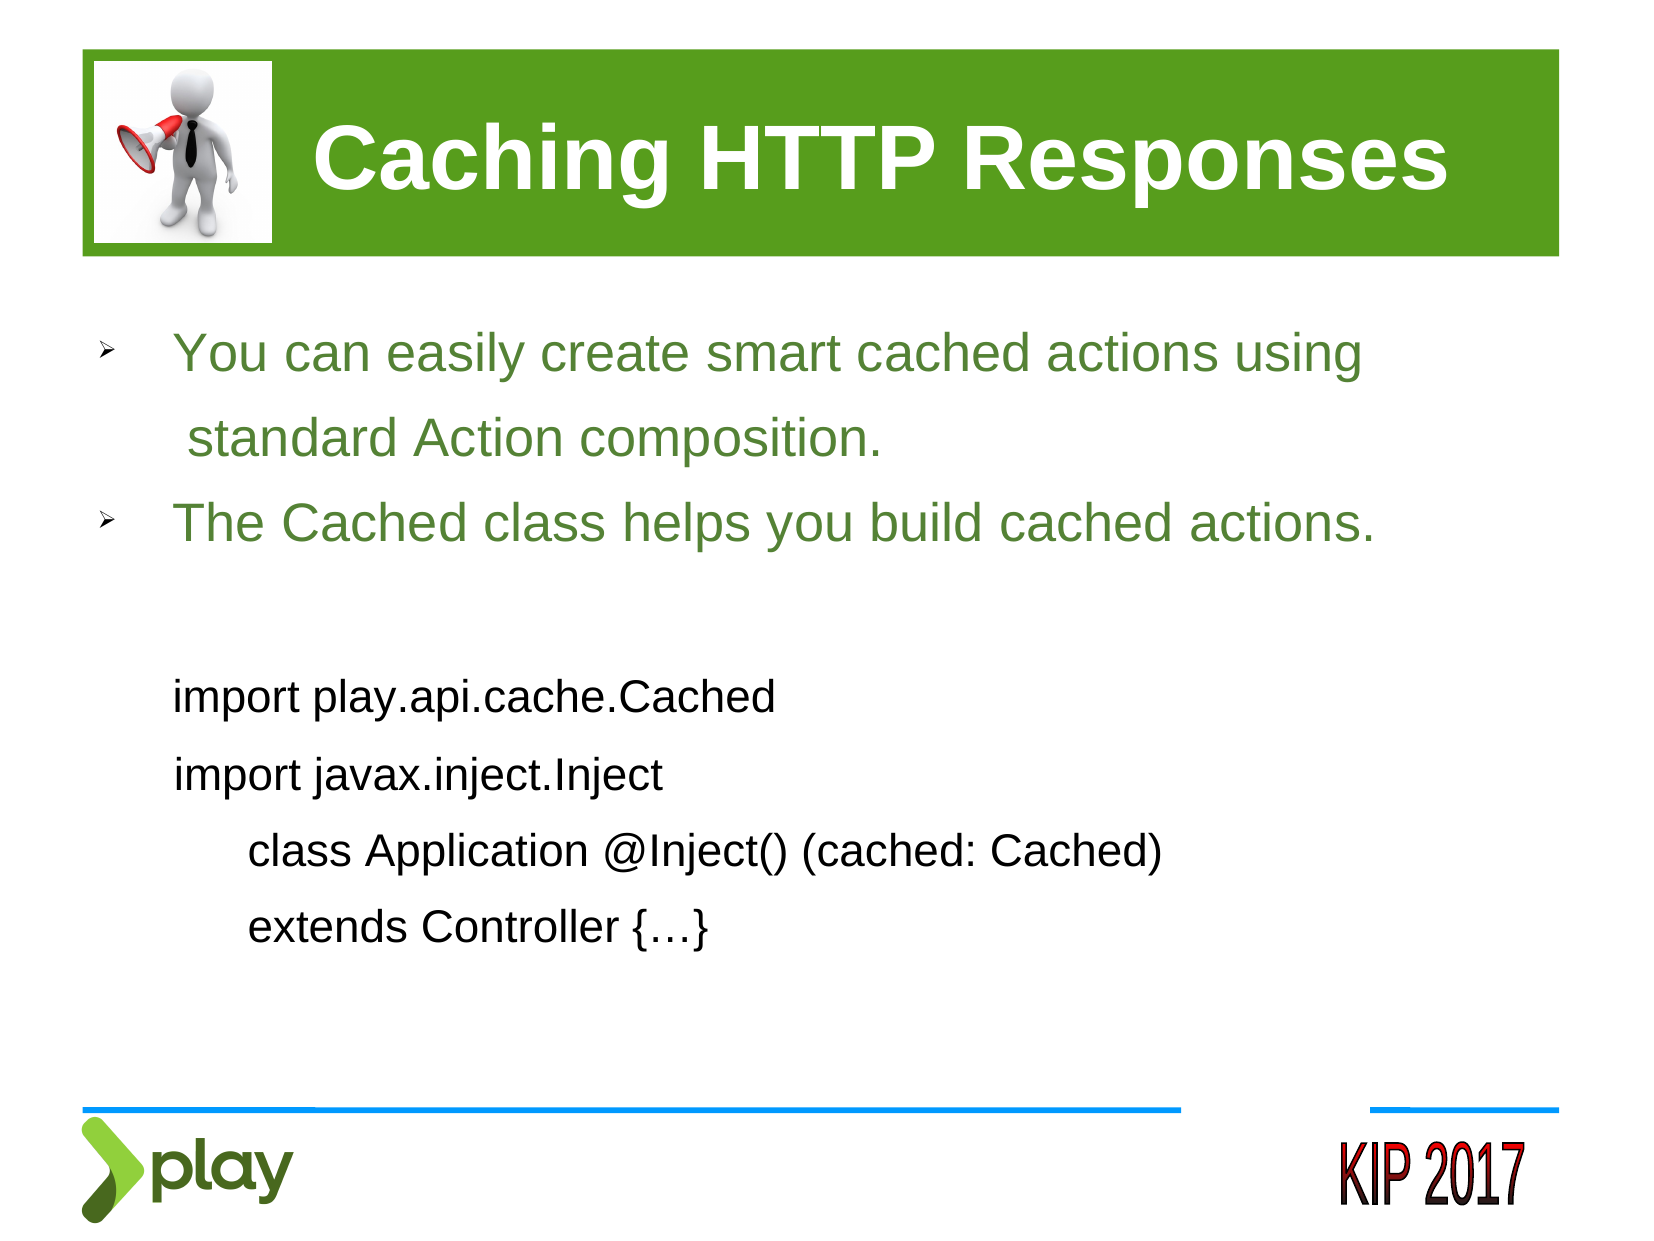

# Caching HTTP Responses
You can easily create smart cached actions using
 standard Action composition.
The Cached class helps you build cached actions.
 import play.api.cache.Cached
 import javax.inject.Inject
class Application @Inject() (cached: Cached)
extends Controller {…}